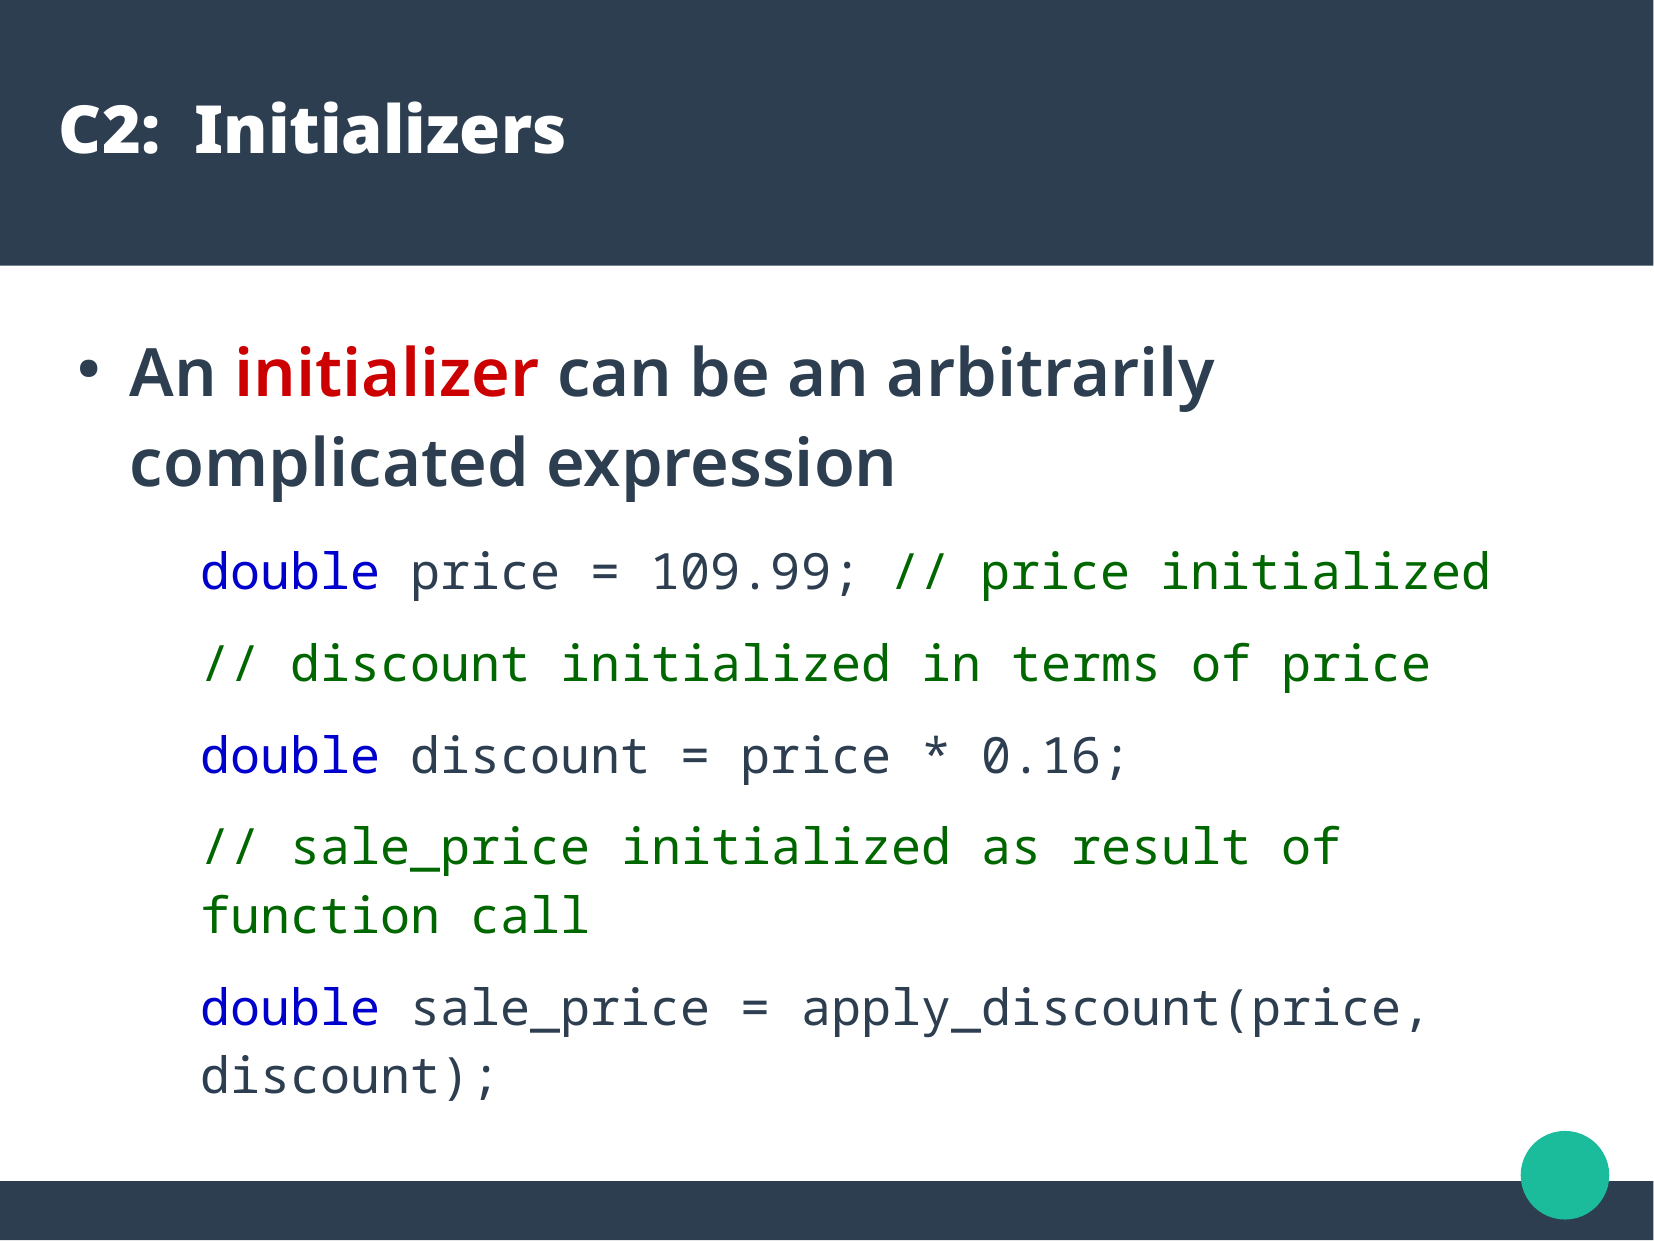

# C2: Initializers
An initializer can be an arbitrarily complicated expression
double price = 109.99; // price initialized
// discount initialized in terms of price
double discount = price * 0.16;
// sale_price initialized as result of function call
double sale_price = apply_discount(price, discount);